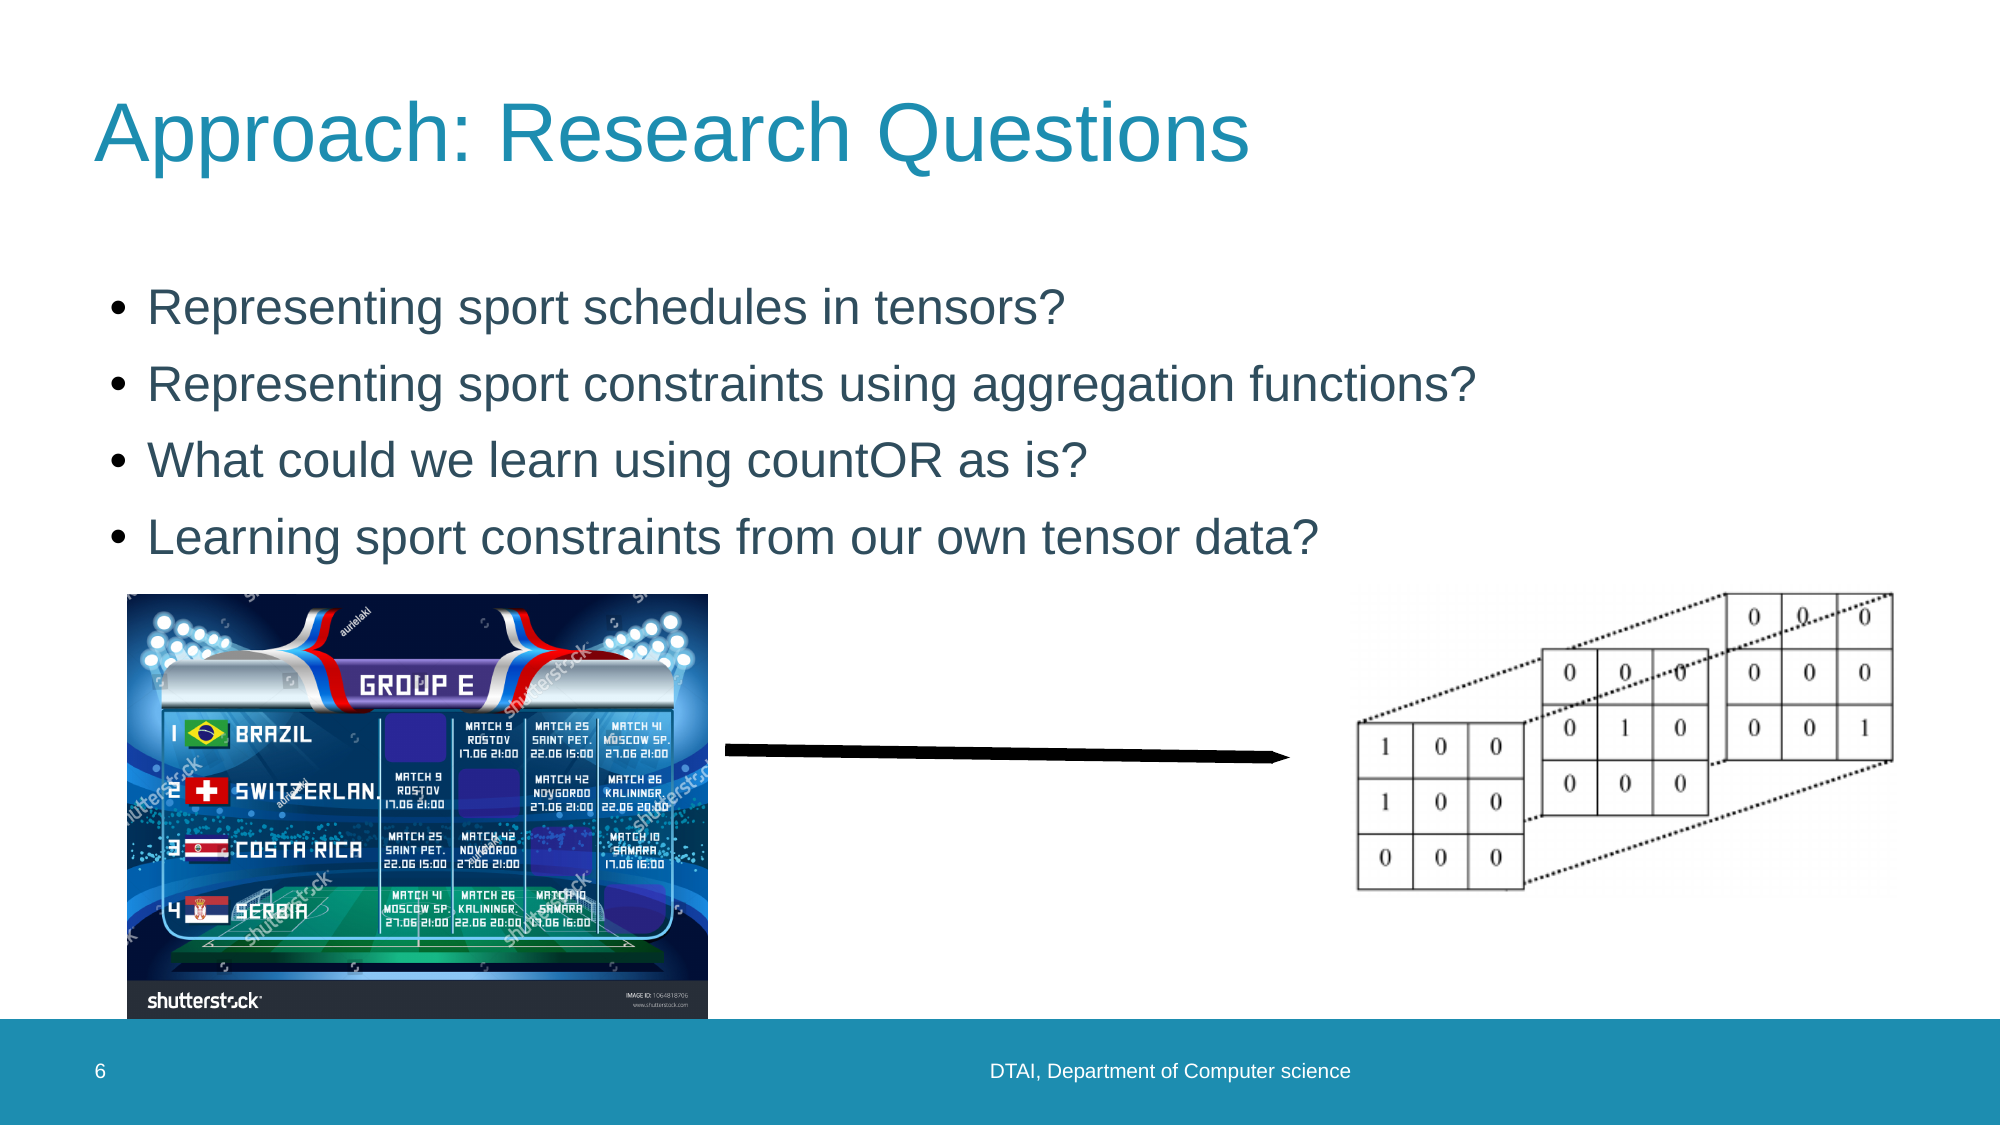

Approach: Research Questions
# Representing sport schedules in tensors?
Representing sport constraints using aggregation functions?
What could we learn using countOR as is?
Learning sport constraints from our own tensor data?
DTAI, Department of Computer science